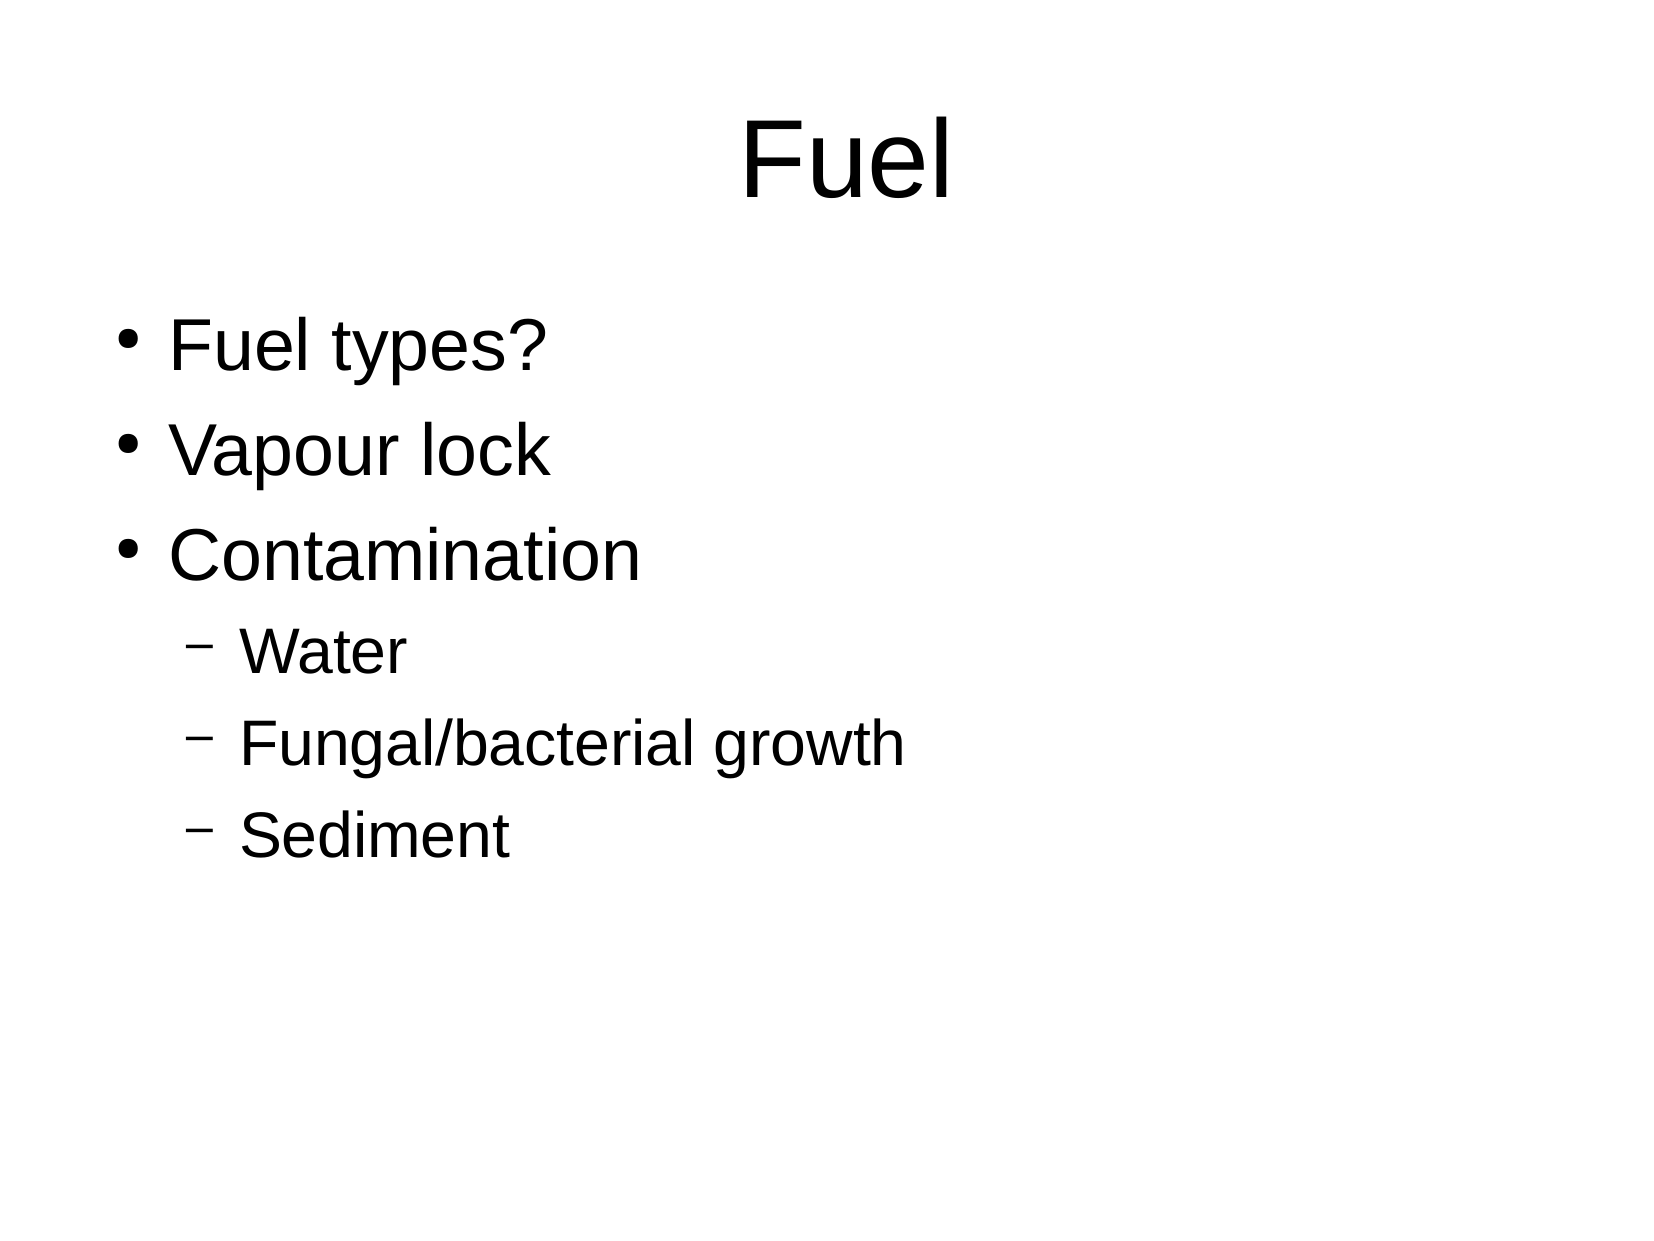

# Fuel
Fuel types?
Vapour lock
Contamination
Water
Fungal/bacterial growth
Sediment